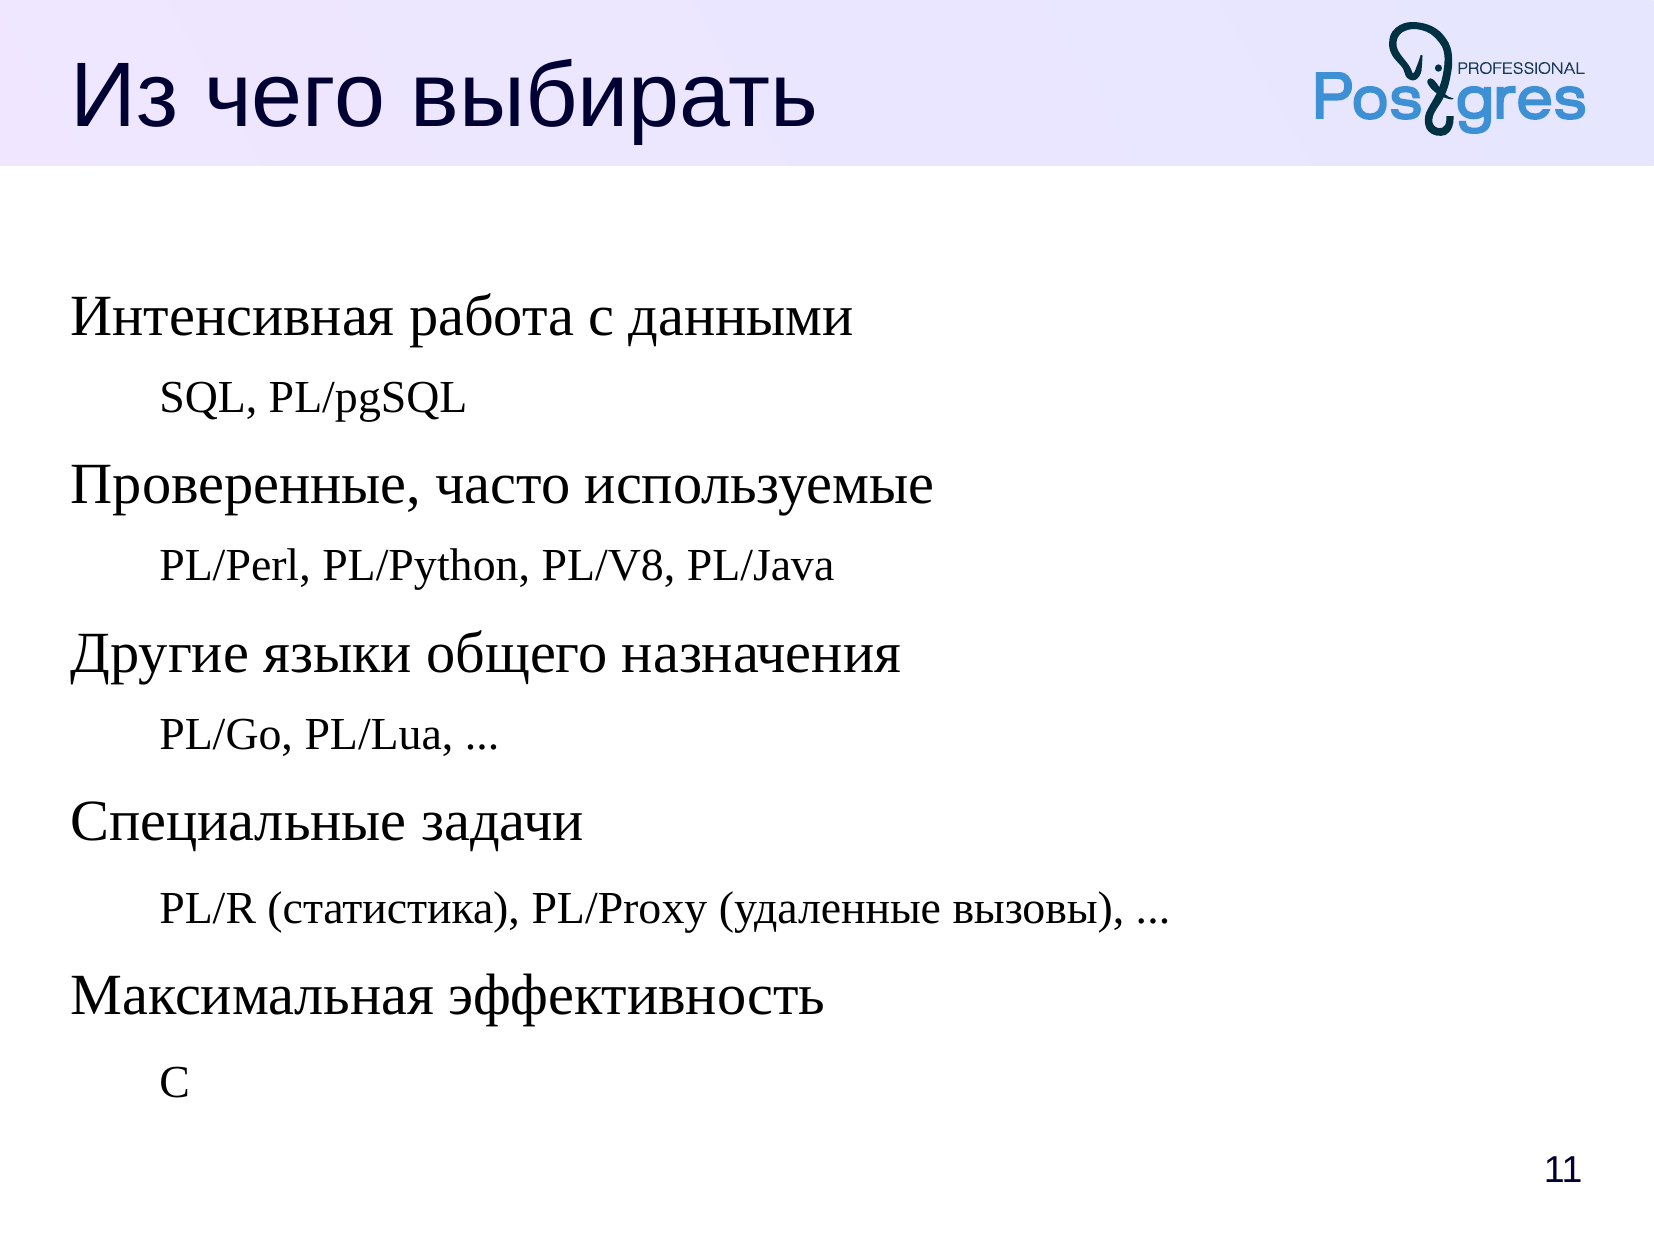

# Из чего выбирать
Интенсивная работа с данными
SQL, PL/pgSQL
Проверенные, часто используемые
PL/Perl, PL/Python, PL/V8, PL/Java
Другие языки общего назначения
PL/Go, PL/Lua, ...
Специальные задачи
PL/R (статистика), PL/Proxy (удаленные вызовы), ...
Максимальная эффективность
C